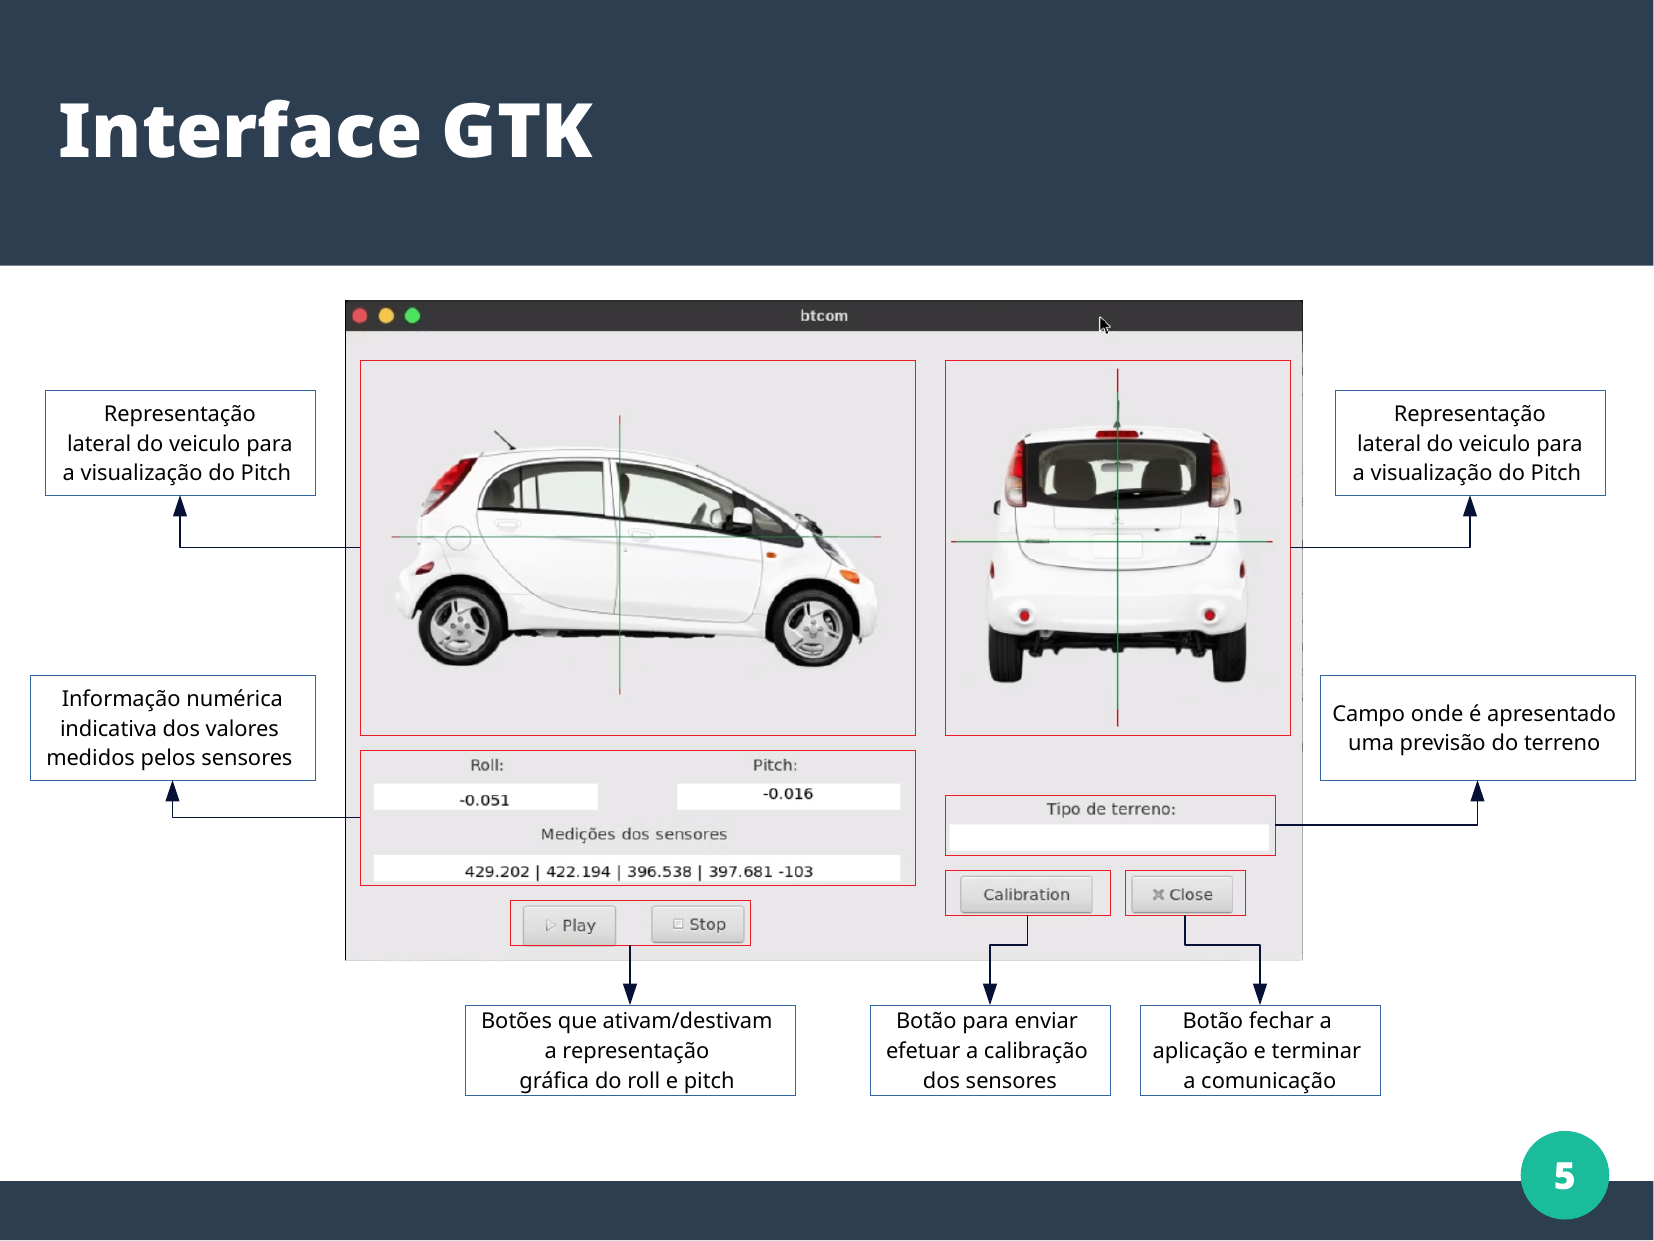

# Interface GTK
Representação
lateral do veiculo para
a visualização do Pitch
Representação
lateral do veiculo para
a visualização do Pitch
Informação numérica
indicativa dos valores
medidos pelos sensores
Campo onde é apresentado
uma previsão do terreno
Botões que ativam/destivam
a representação
gráfica do roll e pitch
Botão para enviar
efetuar a calibração
dos sensores
Botão fechar a
aplicação e terminar
a comunicação
5